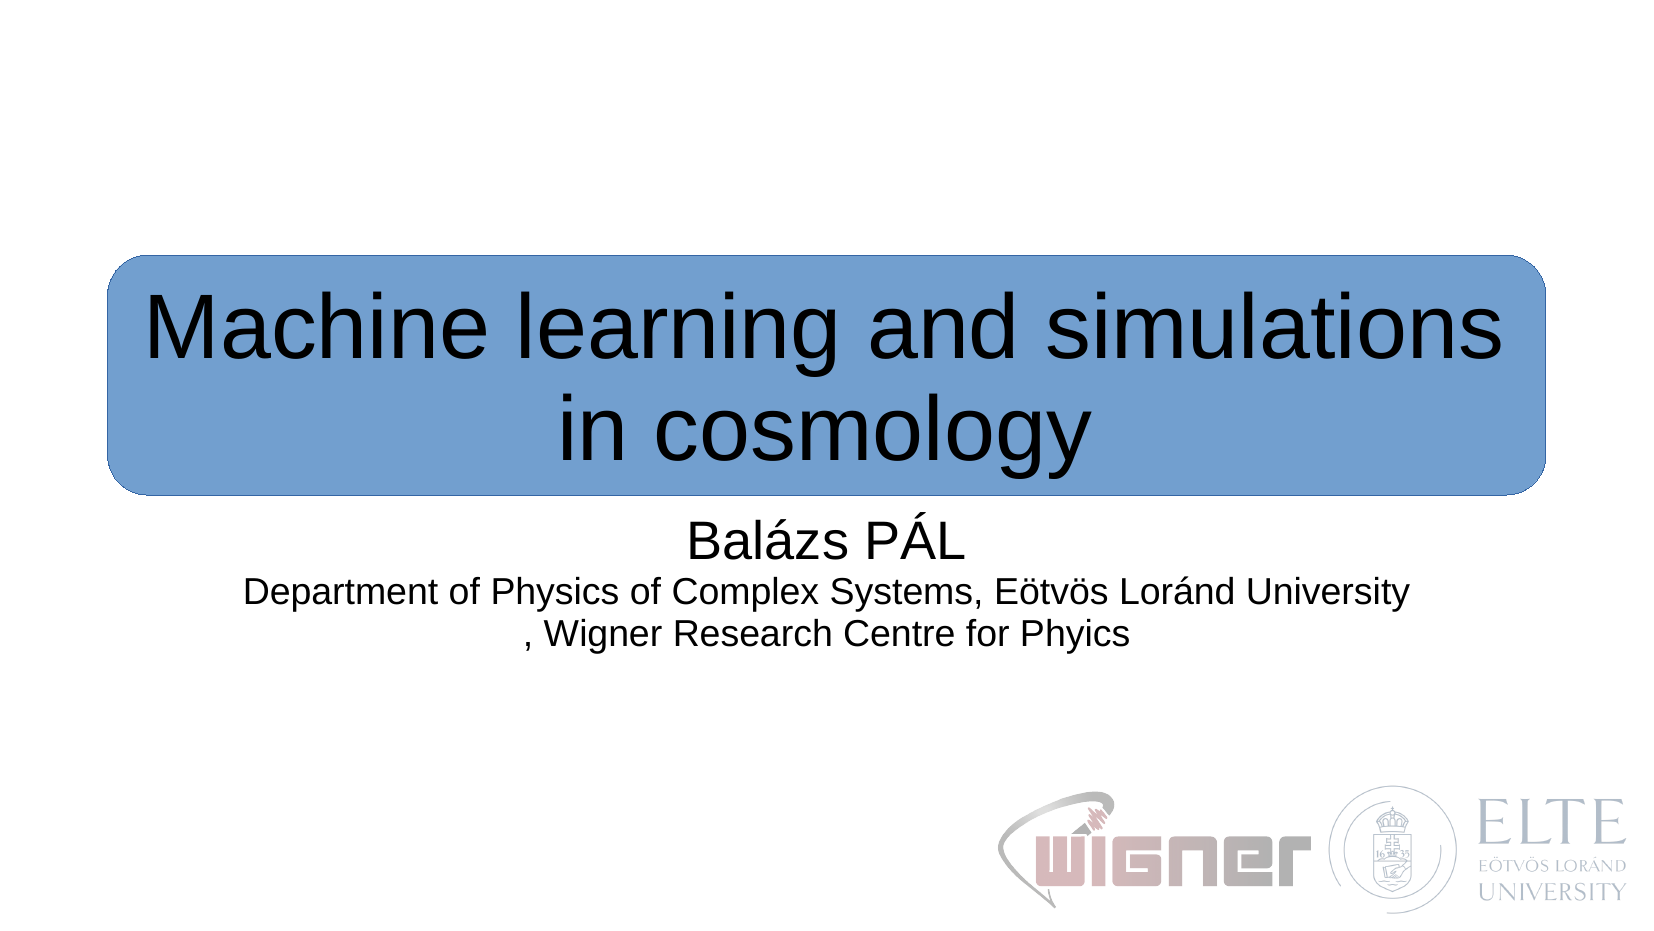

# Machine learning and simulations in cosmology
Balázs PÁL
Department of Physics of Complex Systems, Eötvös Loránd University
, Wigner Research Centre for Phyics